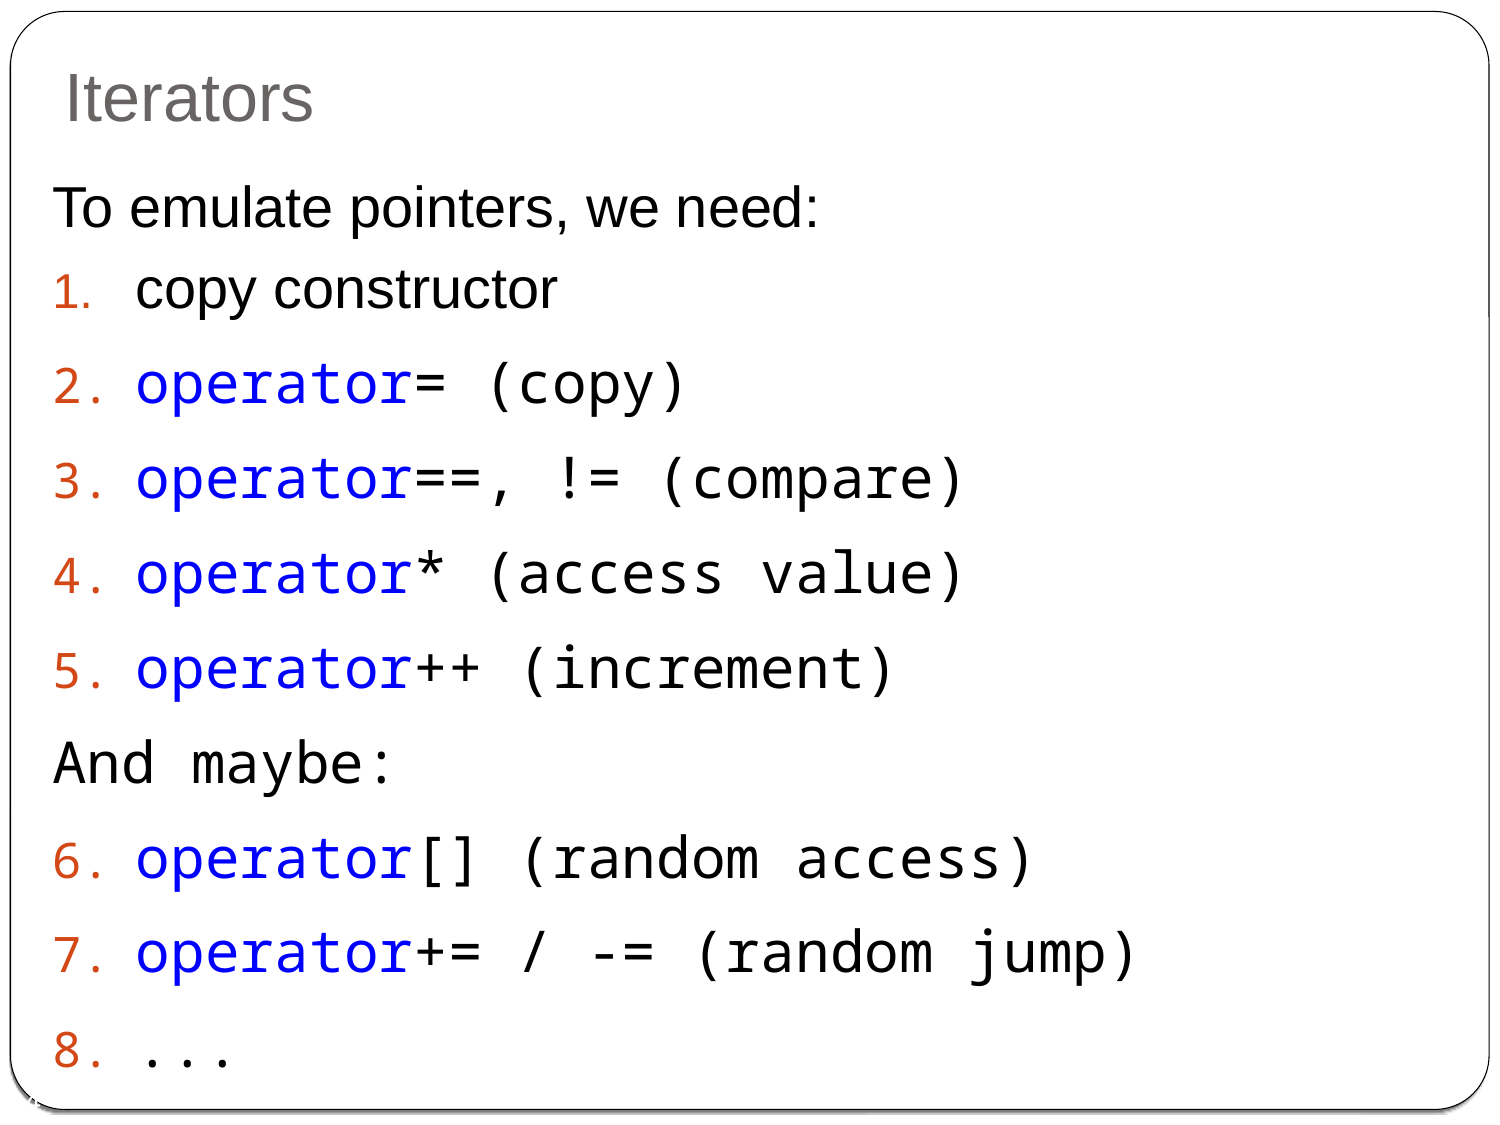

# Iterators
To emulate pointers, we need:
copy constructor
operator= (copy)
operator==, != (compare)
operator* (access value)
operator++ (increment)
And maybe:
operator[] (random access)
operator+= / -= (random jump)
...